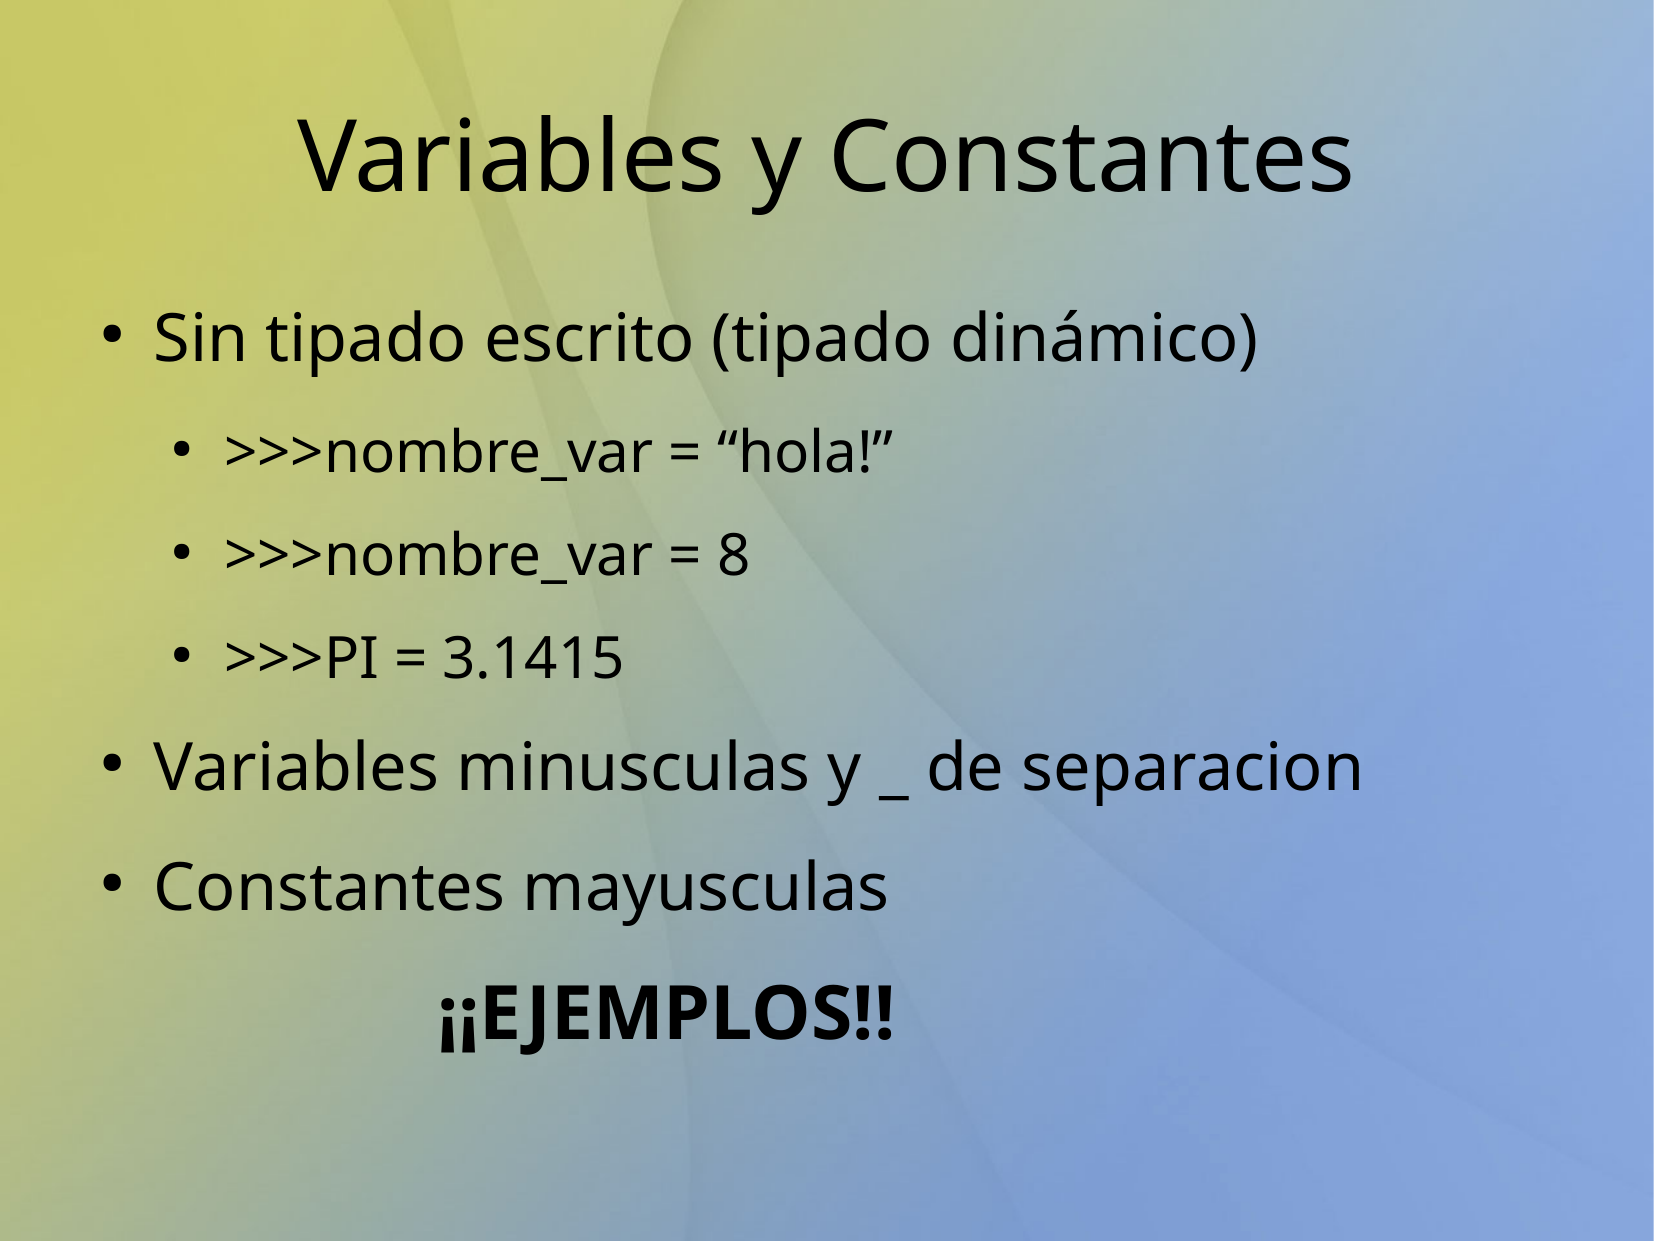

# Variables y Constantes
Sin tipado escrito (tipado dinámico)
>>>nombre_var = “hola!”
>>>nombre_var = 8
>>>PI = 3.1415
Variables minusculas y _ de separacion
Constantes mayusculas
¡¡EJEMPLOS!!